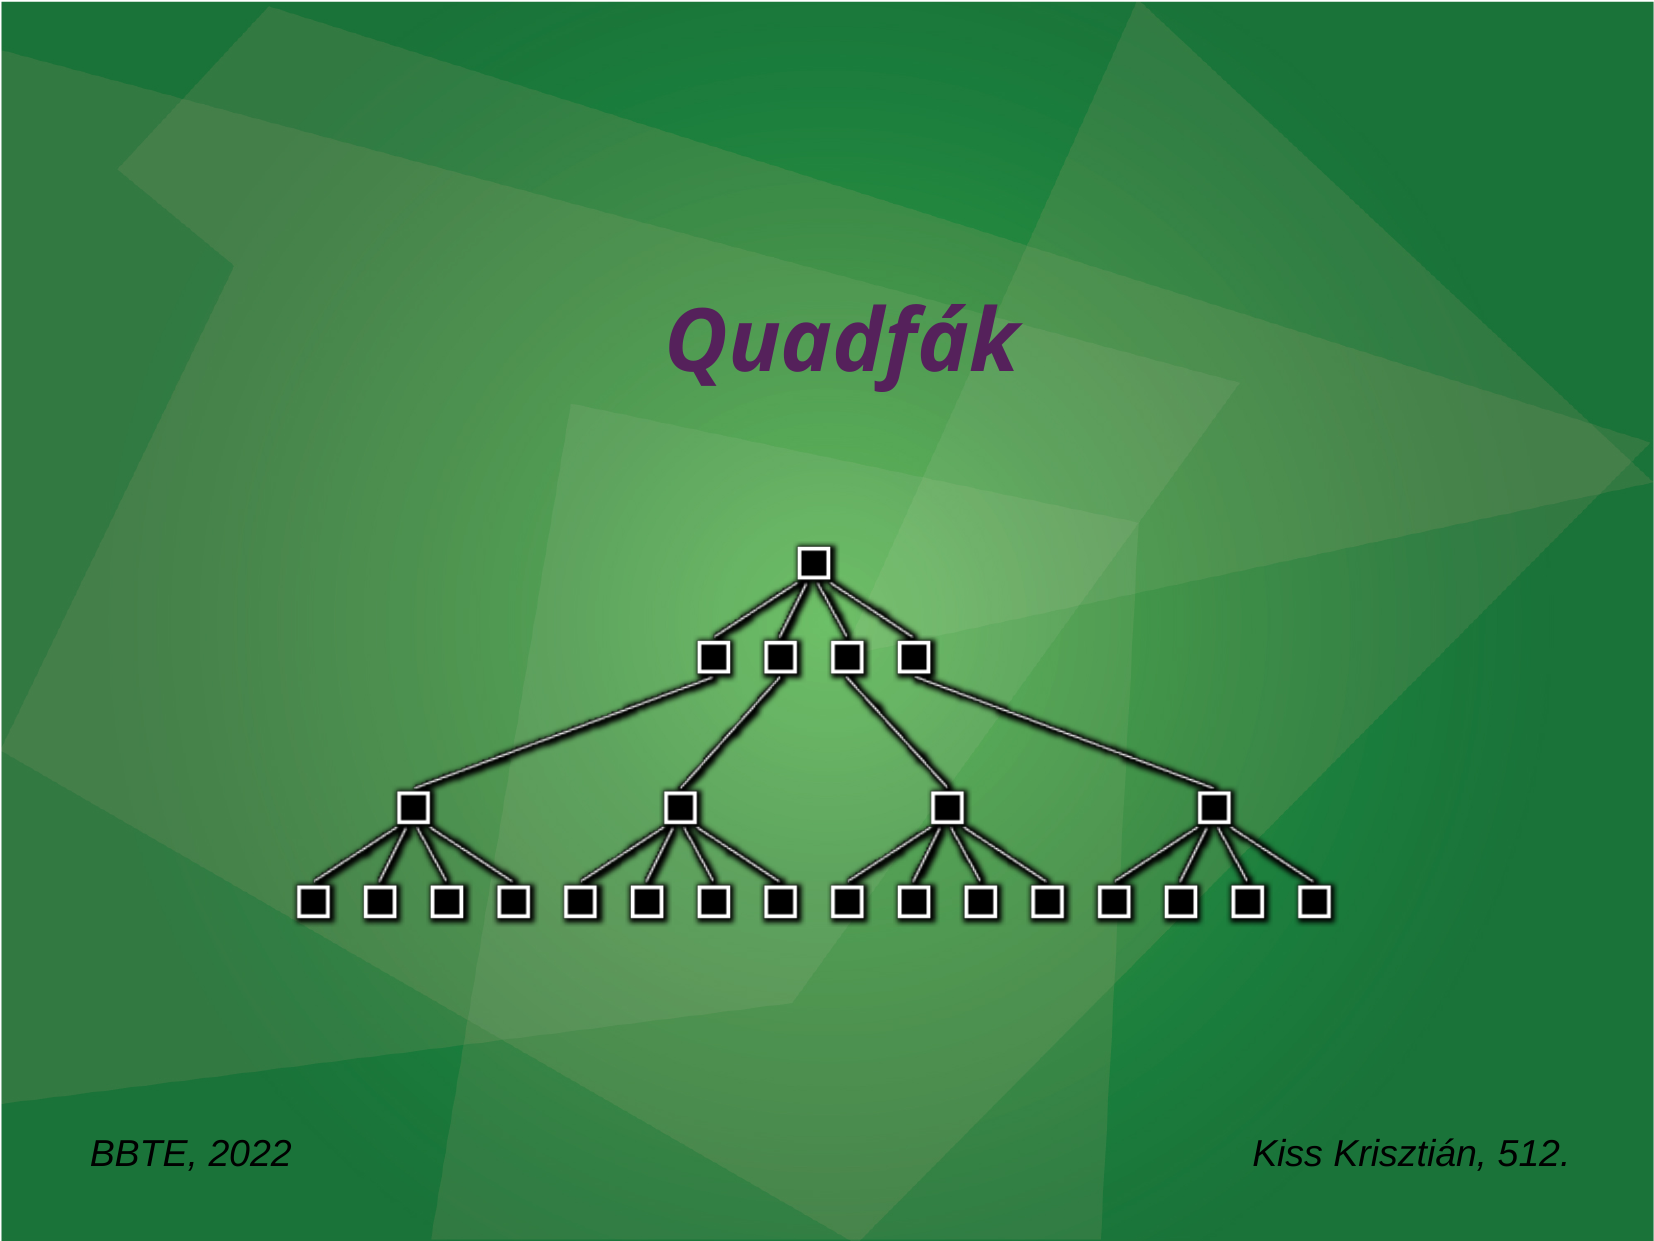

# Quadfák
BBTE, 2022
Kiss Krisztián, 512.